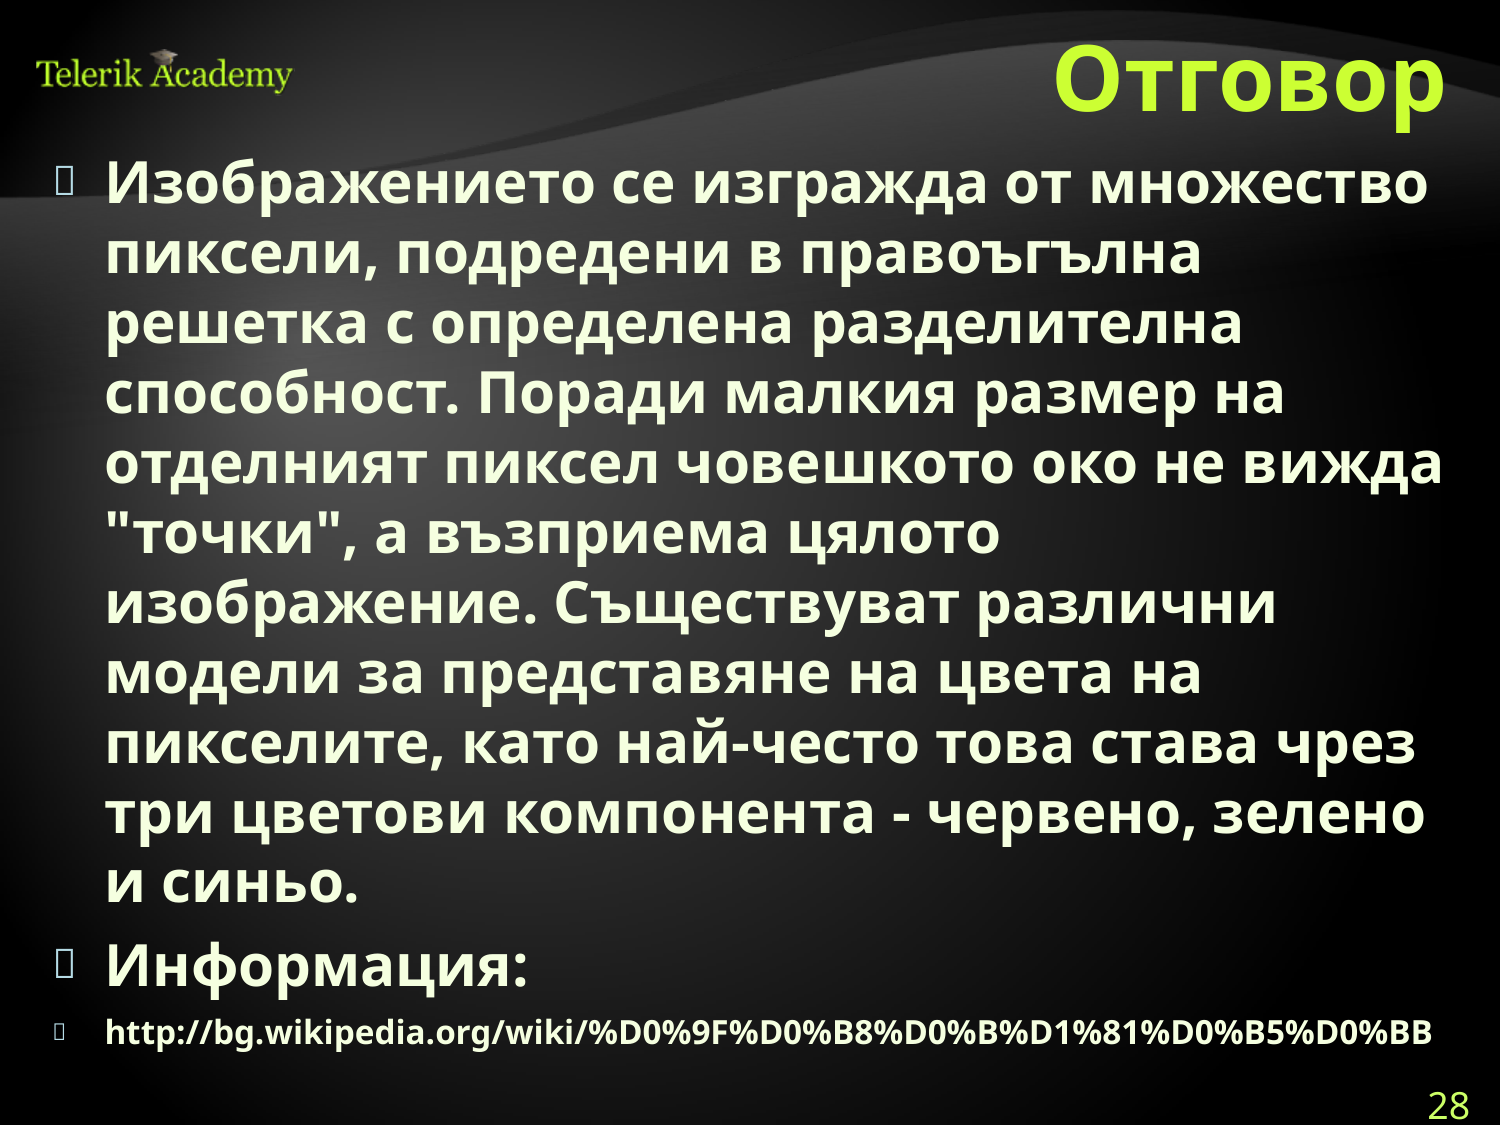

# Отговор
Изображението се изгражда от множество пиксели, подредени в правоъгълна решетка с определена разделителна способност. Поради малкия размер на отделният пиксел човешкото око не вижда "точки", а възприема цялото изображение. Съществуват различни модели за представяне на цвета на пикселите, като най-често това става чрез три цветови компонента - червено, зелено и синьо.
Информация:
http://bg.wikipedia.org/wiki/%D0%9F%D0%B8%D0%B%D1%81%D0%B5%D0%BB